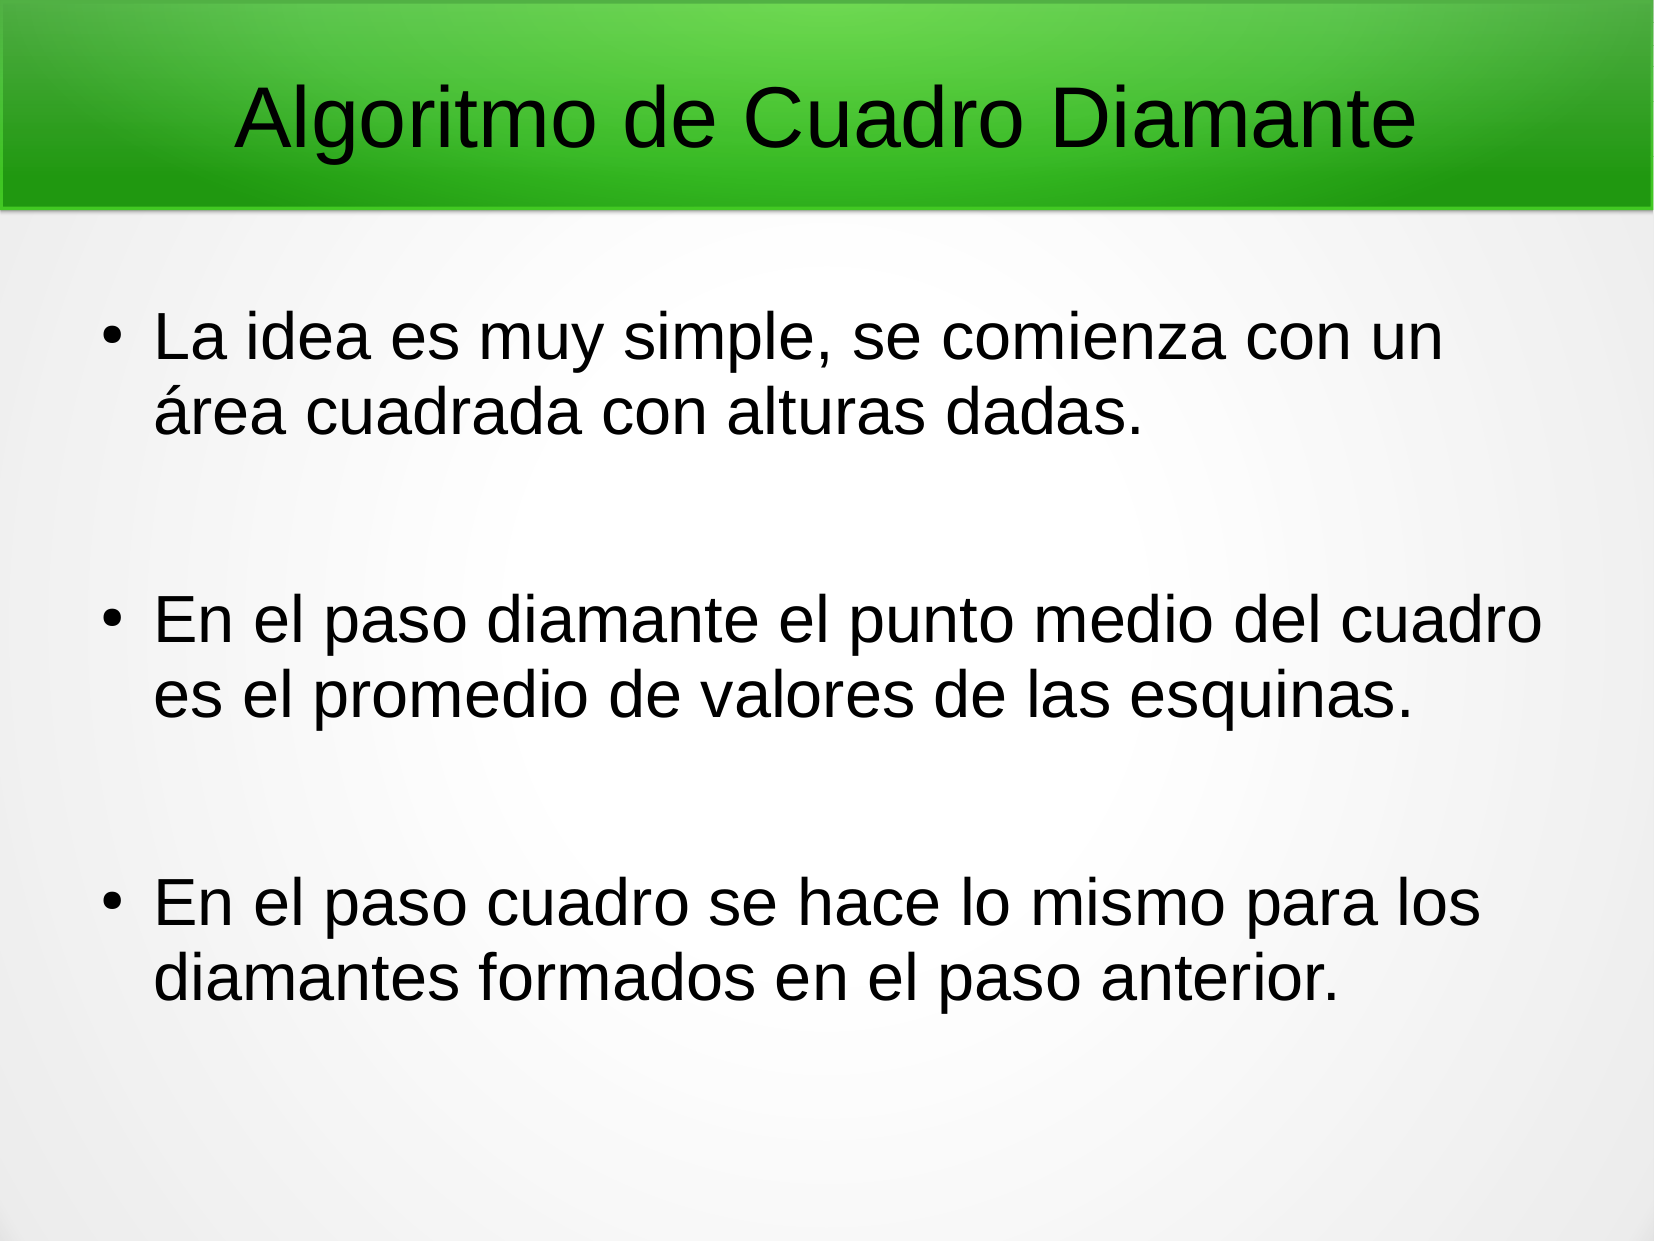

# Algoritmo de Cuadro Diamante
La idea es muy simple, se comienza con un área cuadrada con alturas dadas.
En el paso diamante el punto medio del cuadro es el promedio de valores de las esquinas.
En el paso cuadro se hace lo mismo para los diamantes formados en el paso anterior.